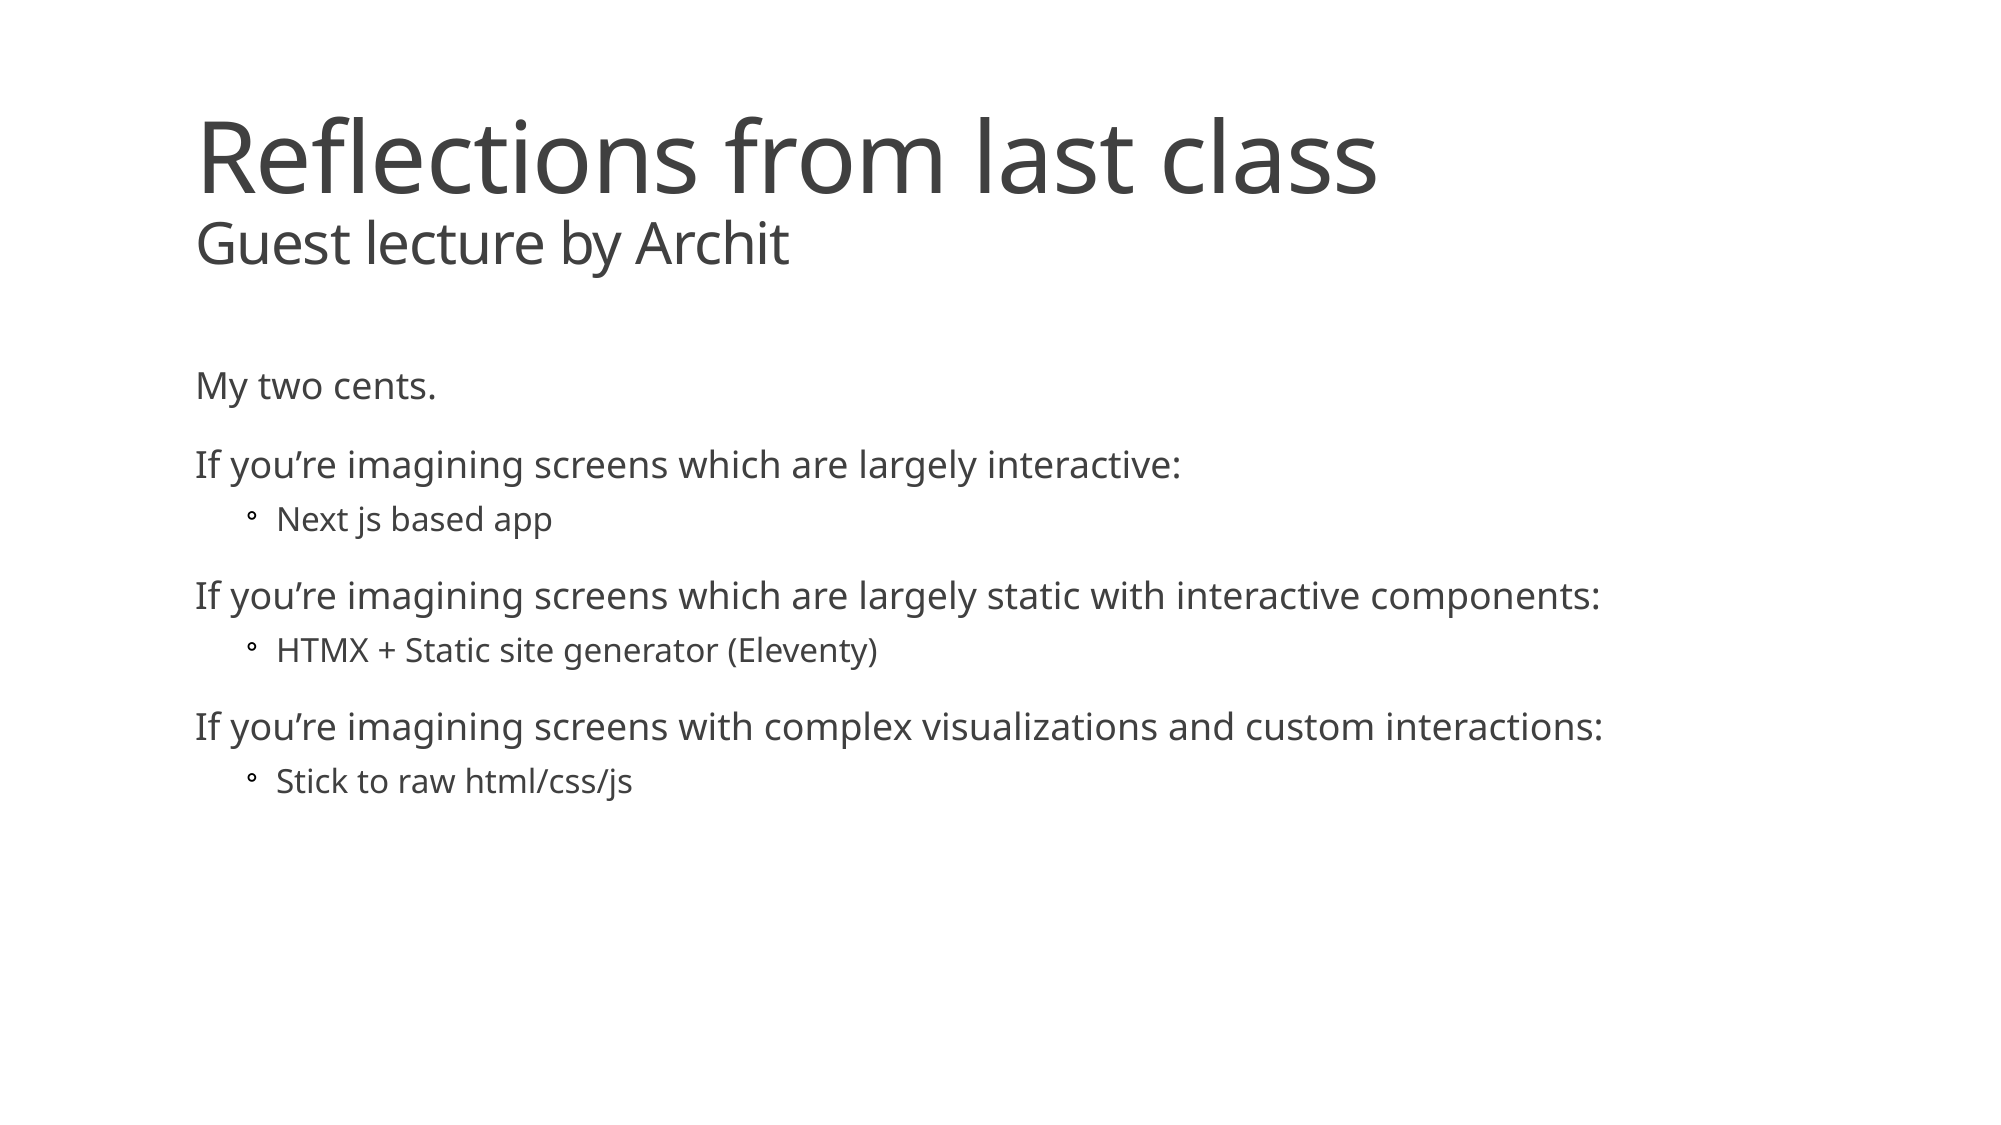

# Reflections from last class Guest lecture by Archit
My two cents.
If you’re imagining screens which are largely interactive:
Next js based app
If you’re imagining screens which are largely static with interactive components:
HTMX + Static site generator (Eleventy)
If you’re imagining screens with complex visualizations and custom interactions:
Stick to raw html/css/js